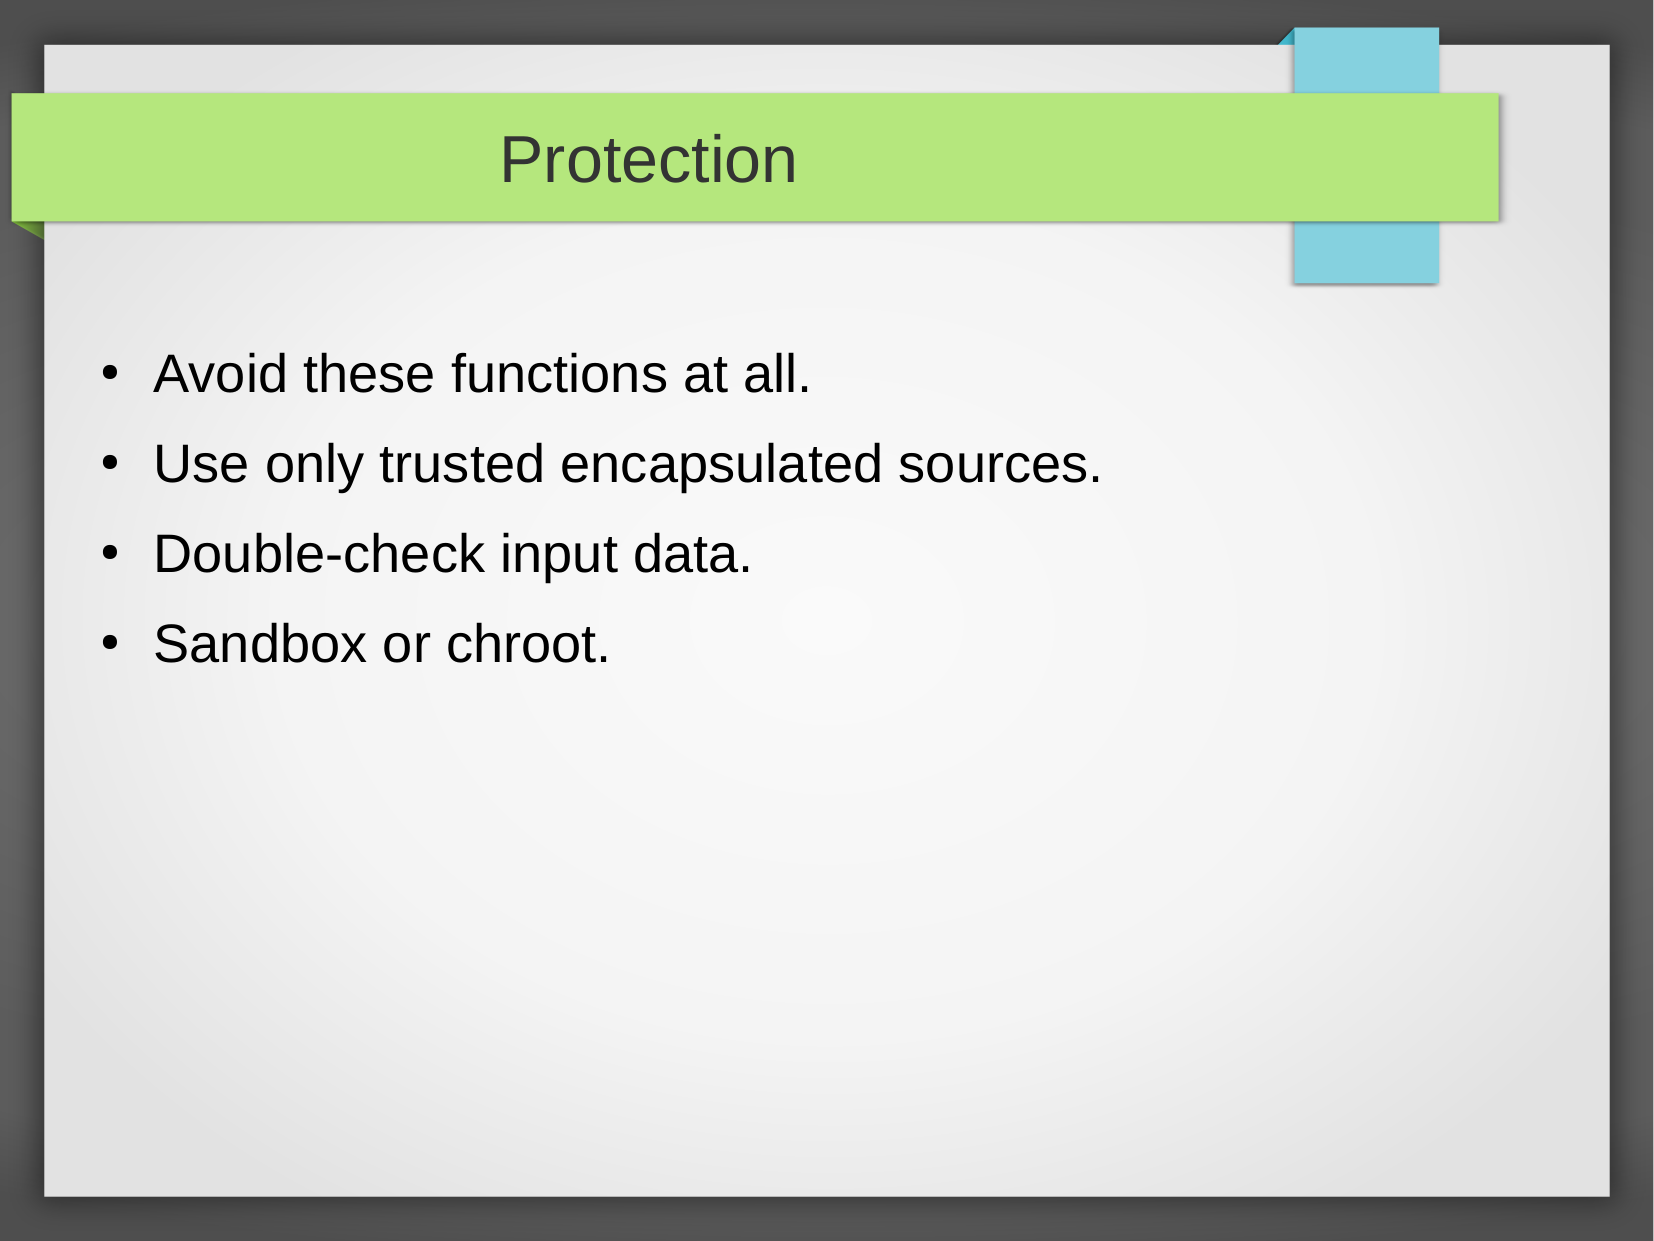

# Protection
Avoid these functions at all.
Use only trusted encapsulated sources.
Double-check input data.
Sandbox or chroot.